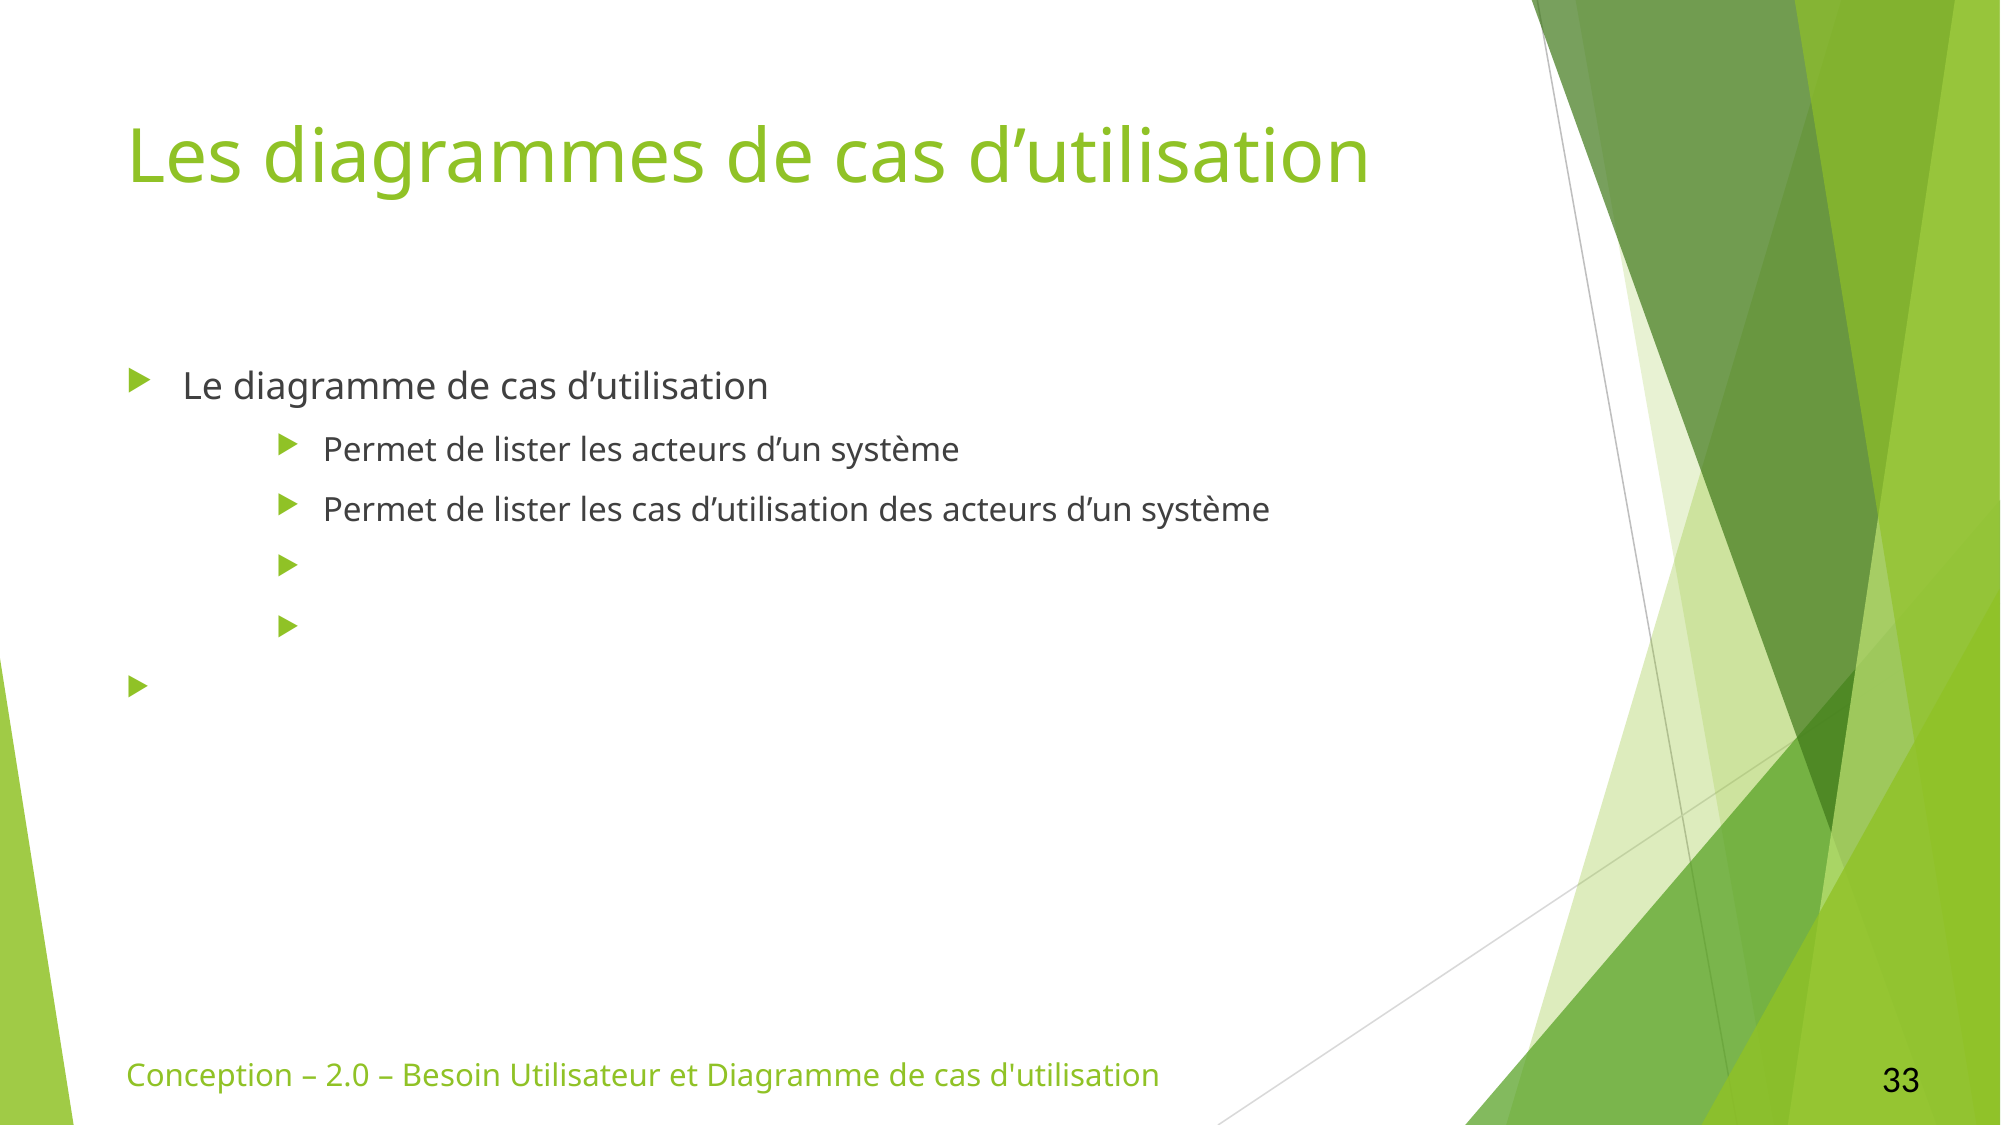

# Les diagrammes de cas d’utilisation
Le diagramme de cas d’utilisation
Permet de lister les acteurs d’un système
Permet de lister les cas d’utilisation des acteurs d’un système
Conception – 2.0 – Besoin Utilisateur et Diagramme de cas d'utilisation